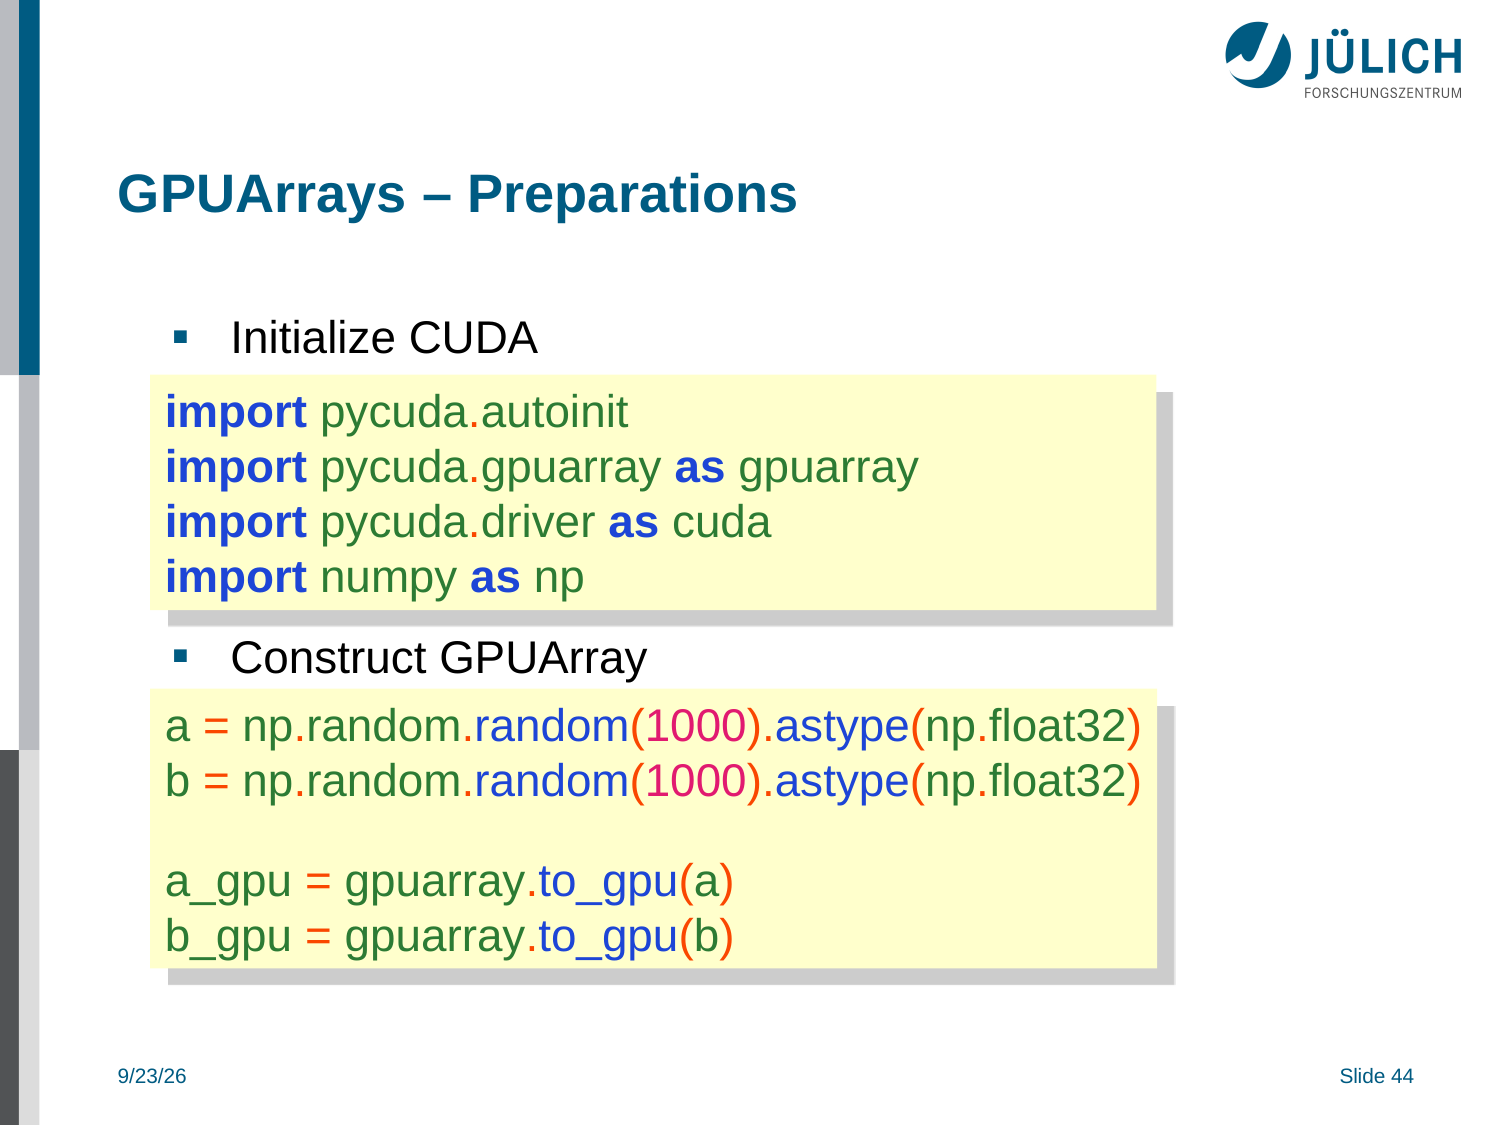

# GPUArrays – Preparations
Initialize CUDA
Construct GPUArray
import pycuda.autoinit
import pycuda.gpuarray as gpuarray
import pycuda.driver as cuda
import numpy as np
a = np.random.random(1000).astype(np.float32)
b = np.random.random(1000).astype(np.float32)
a_gpu = gpuarray.to_gpu(a)
b_gpu = gpuarray.to_gpu(b)